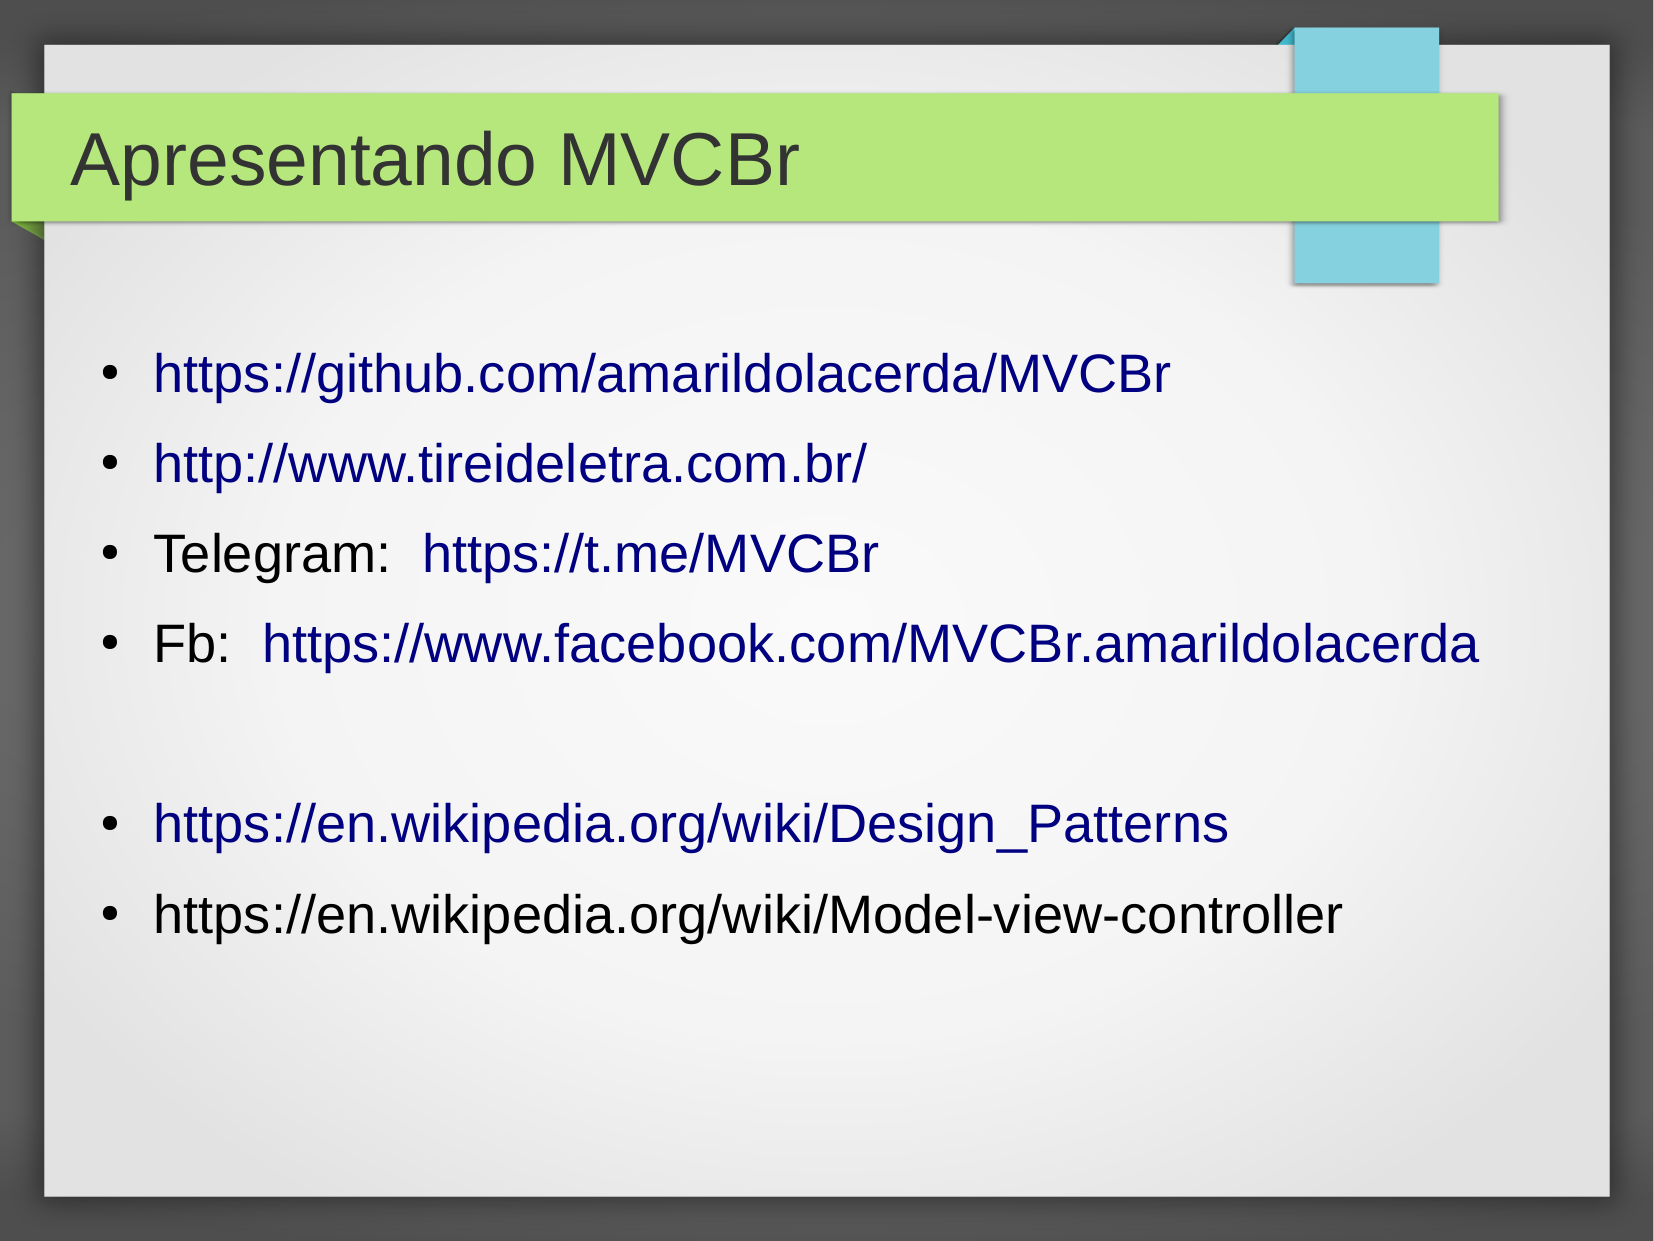

# Apresentando MVCBr
https://github.com/amarildolacerda/MVCBr
http://www.tireideletra.com.br/
Telegram: https://t.me/MVCBr
Fb: https://www.facebook.com/MVCBr.amarildolacerda
https://en.wikipedia.org/wiki/Design_Patterns
https://en.wikipedia.org/wiki/Model-view-controller